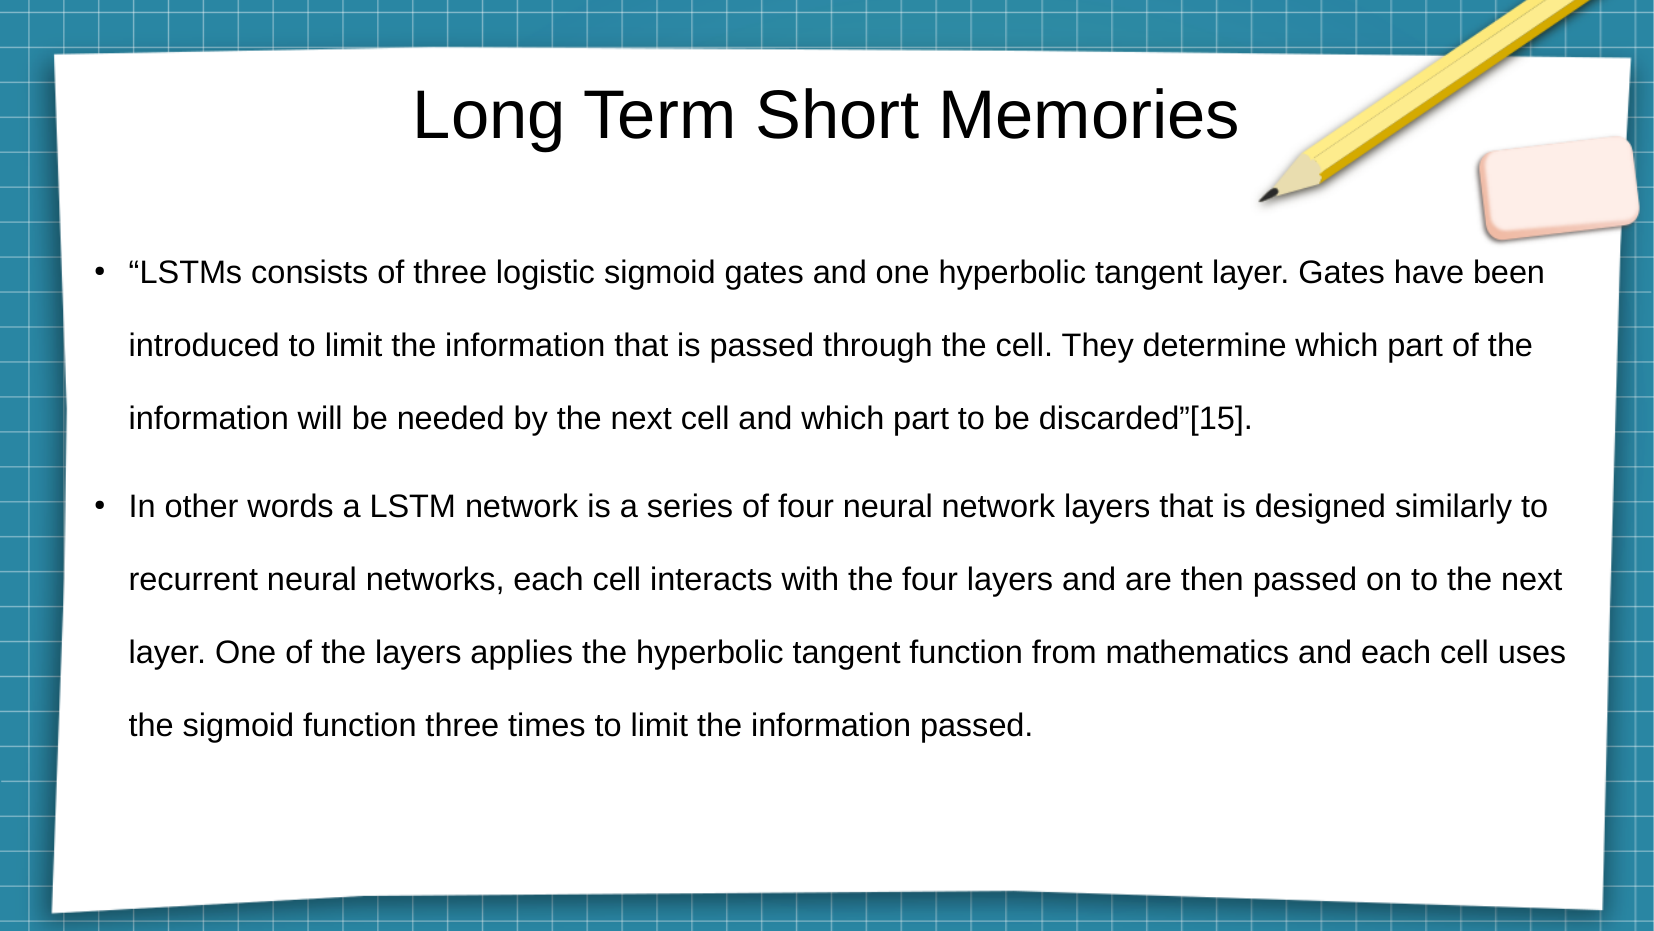

# Long Term Short Memories
“LSTMs consists of three logistic sigmoid gates and one hyperbolic tangent layer. Gates have been introduced to limit the information that is passed through the cell. They determine which part of the information will be needed by the next cell and which part to be discarded”[15].
In other words a LSTM network is a series of four neural network layers that is designed similarly to recurrent neural networks, each cell interacts with the four layers and are then passed on to the next layer. One of the layers applies the hyperbolic tangent function from mathematics and each cell uses the sigmoid function three times to limit the information passed.